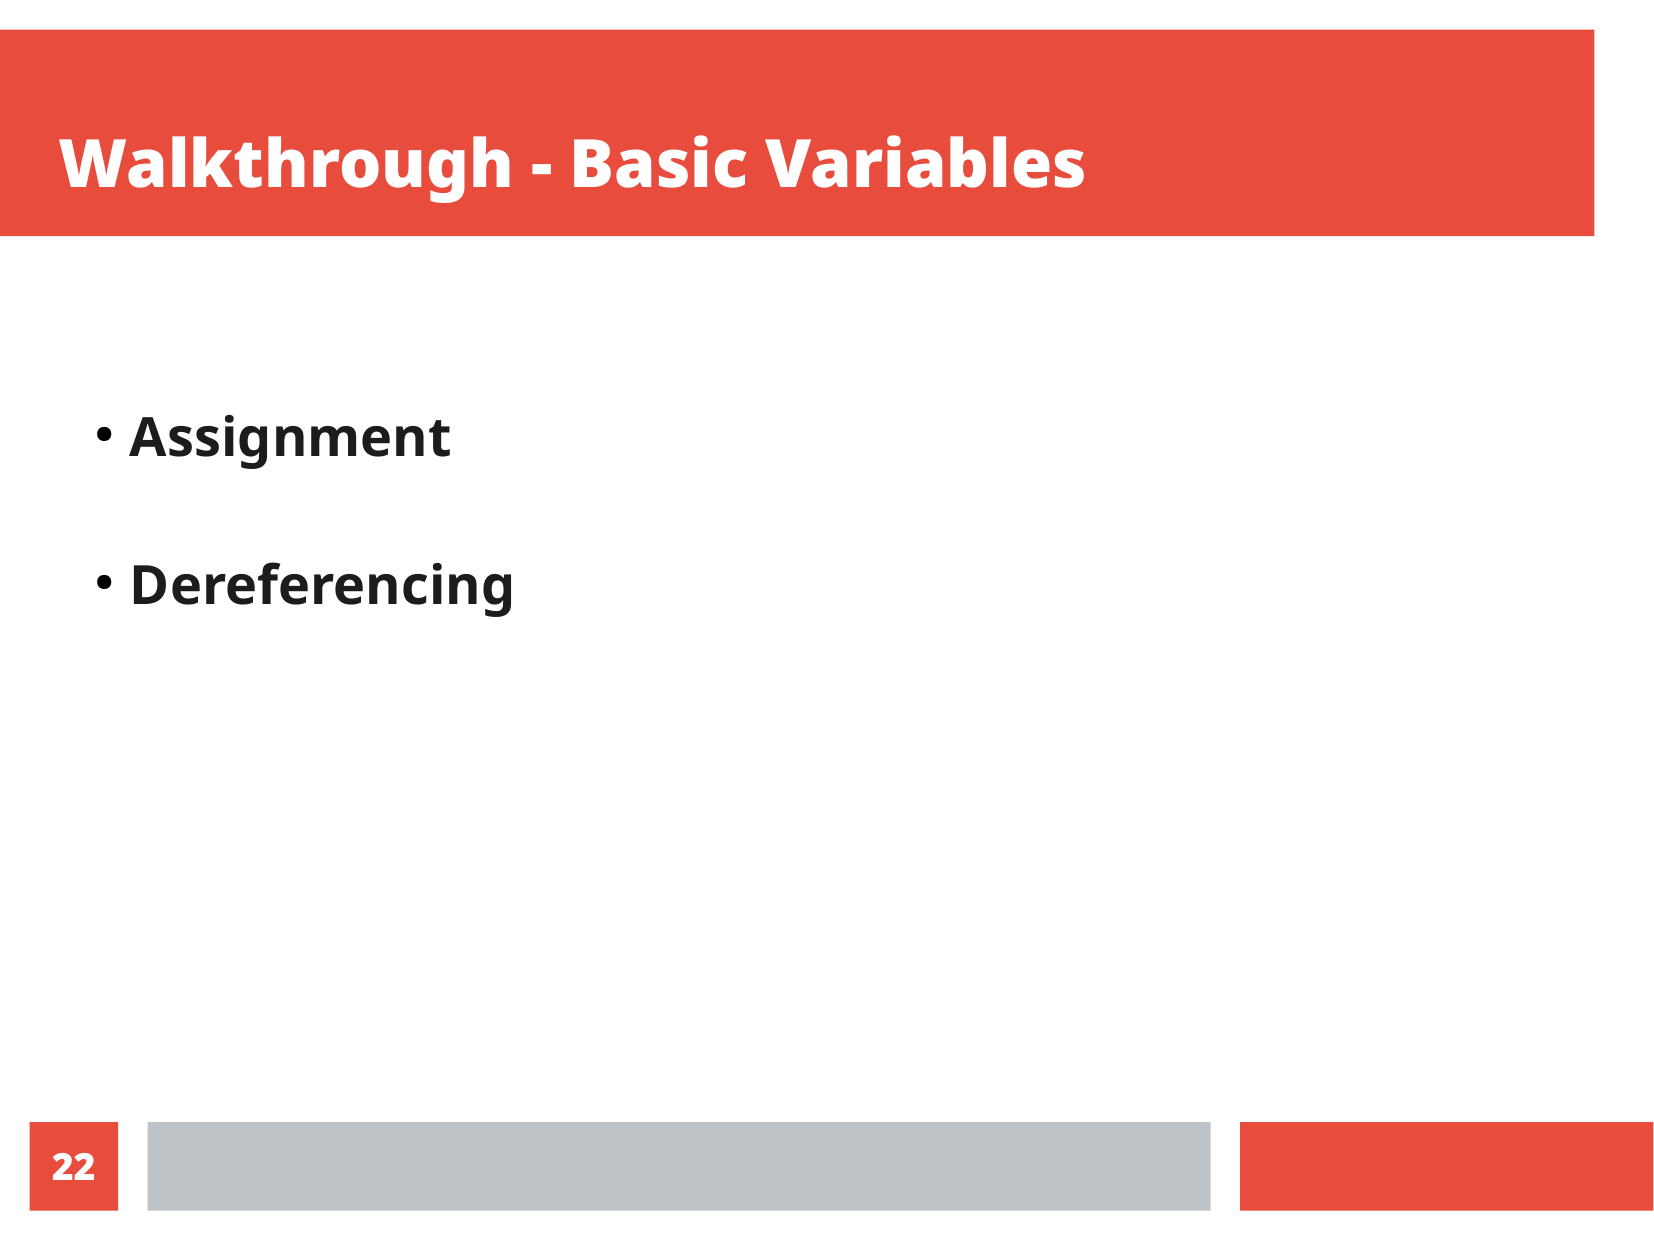

# Walkthrough - Basic Variables
Assignment
Dereferencing
22